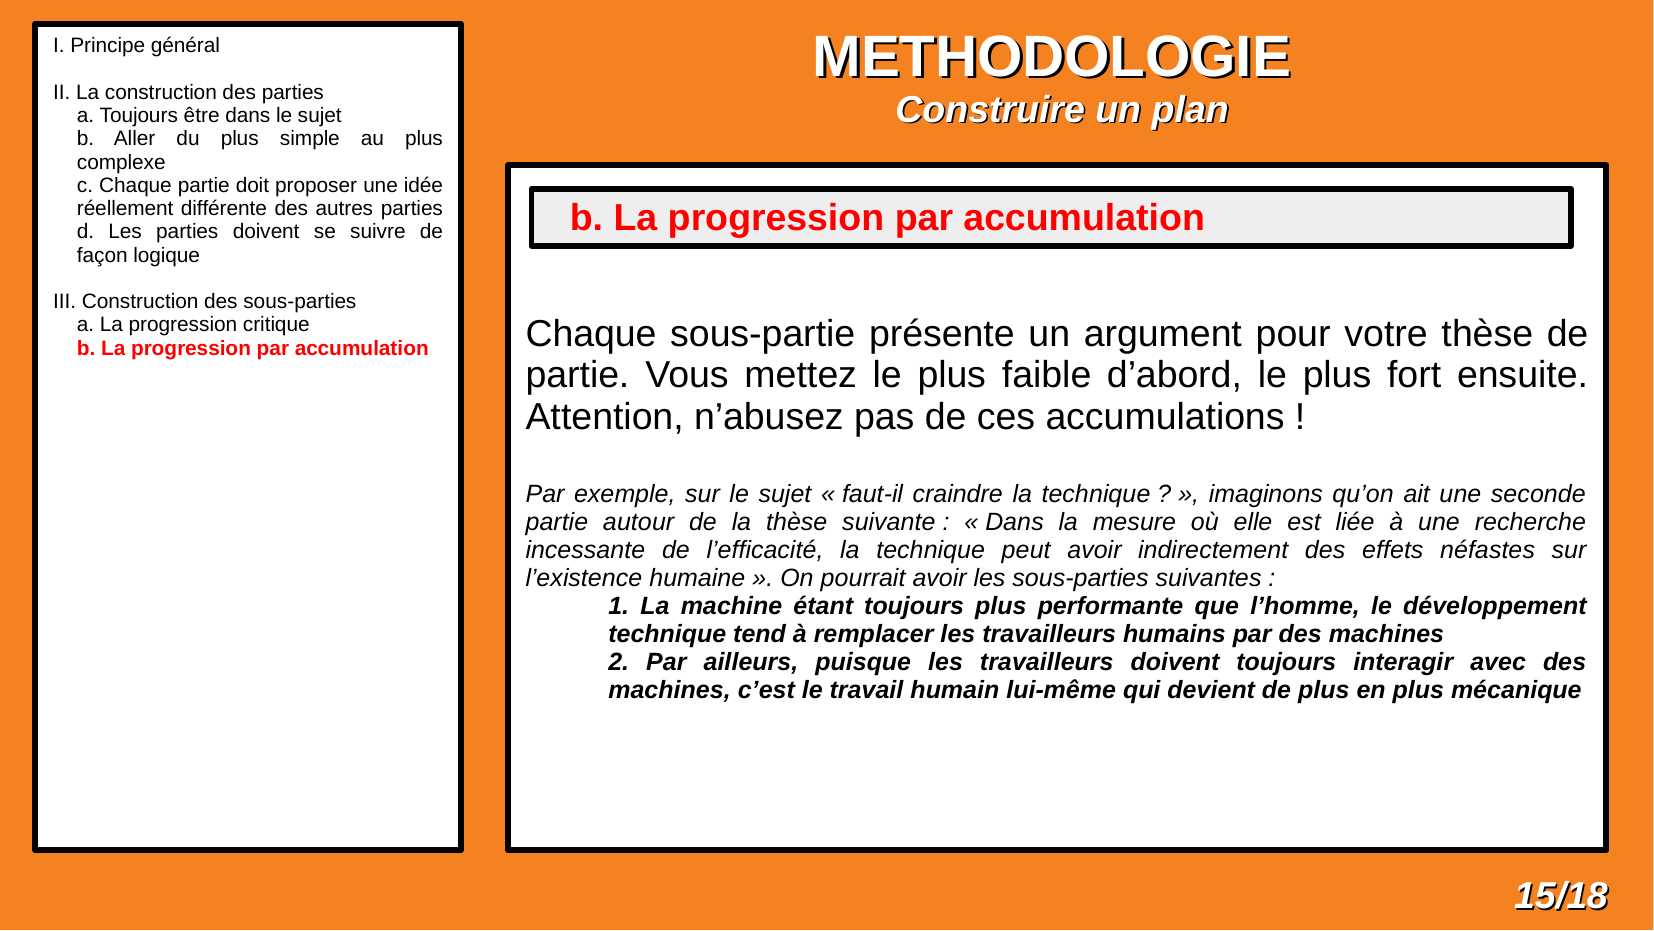

METHODOLOGIE
 Construire un plan
I. Principe général
II. La construction des parties
a. Toujours être dans le sujet
b. Aller du plus simple au plus complexe
c. Chaque partie doit proposer une idée réellement différente des autres parties
d. Les parties doivent se suivre de façon logique
III. Construction des sous-parties
a. La progression critique
b. La progression par accumulation
Chaque sous-partie présente un argument pour votre thèse de partie. Vous mettez le plus faible d’abord, le plus fort ensuite. Attention, n’abusez pas de ces accumulations !
Par exemple, sur le sujet « faut-il craindre la technique ? », imaginons qu’on ait une seconde partie autour de la thèse suivante : « Dans la mesure où elle est liée à une recherche incessante de l’efficacité, la technique peut avoir indirectement des effets néfastes sur l’existence humaine ». On pourrait avoir les sous-parties suivantes :
1. La machine étant toujours plus performante que l’homme, le développement technique tend à remplacer les travailleurs humains par des machines
2. Par ailleurs, puisque les travailleurs doivent toujours interagir avec des machines, c’est le travail humain lui-même qui devient de plus en plus mécanique
b. La progression par accumulation